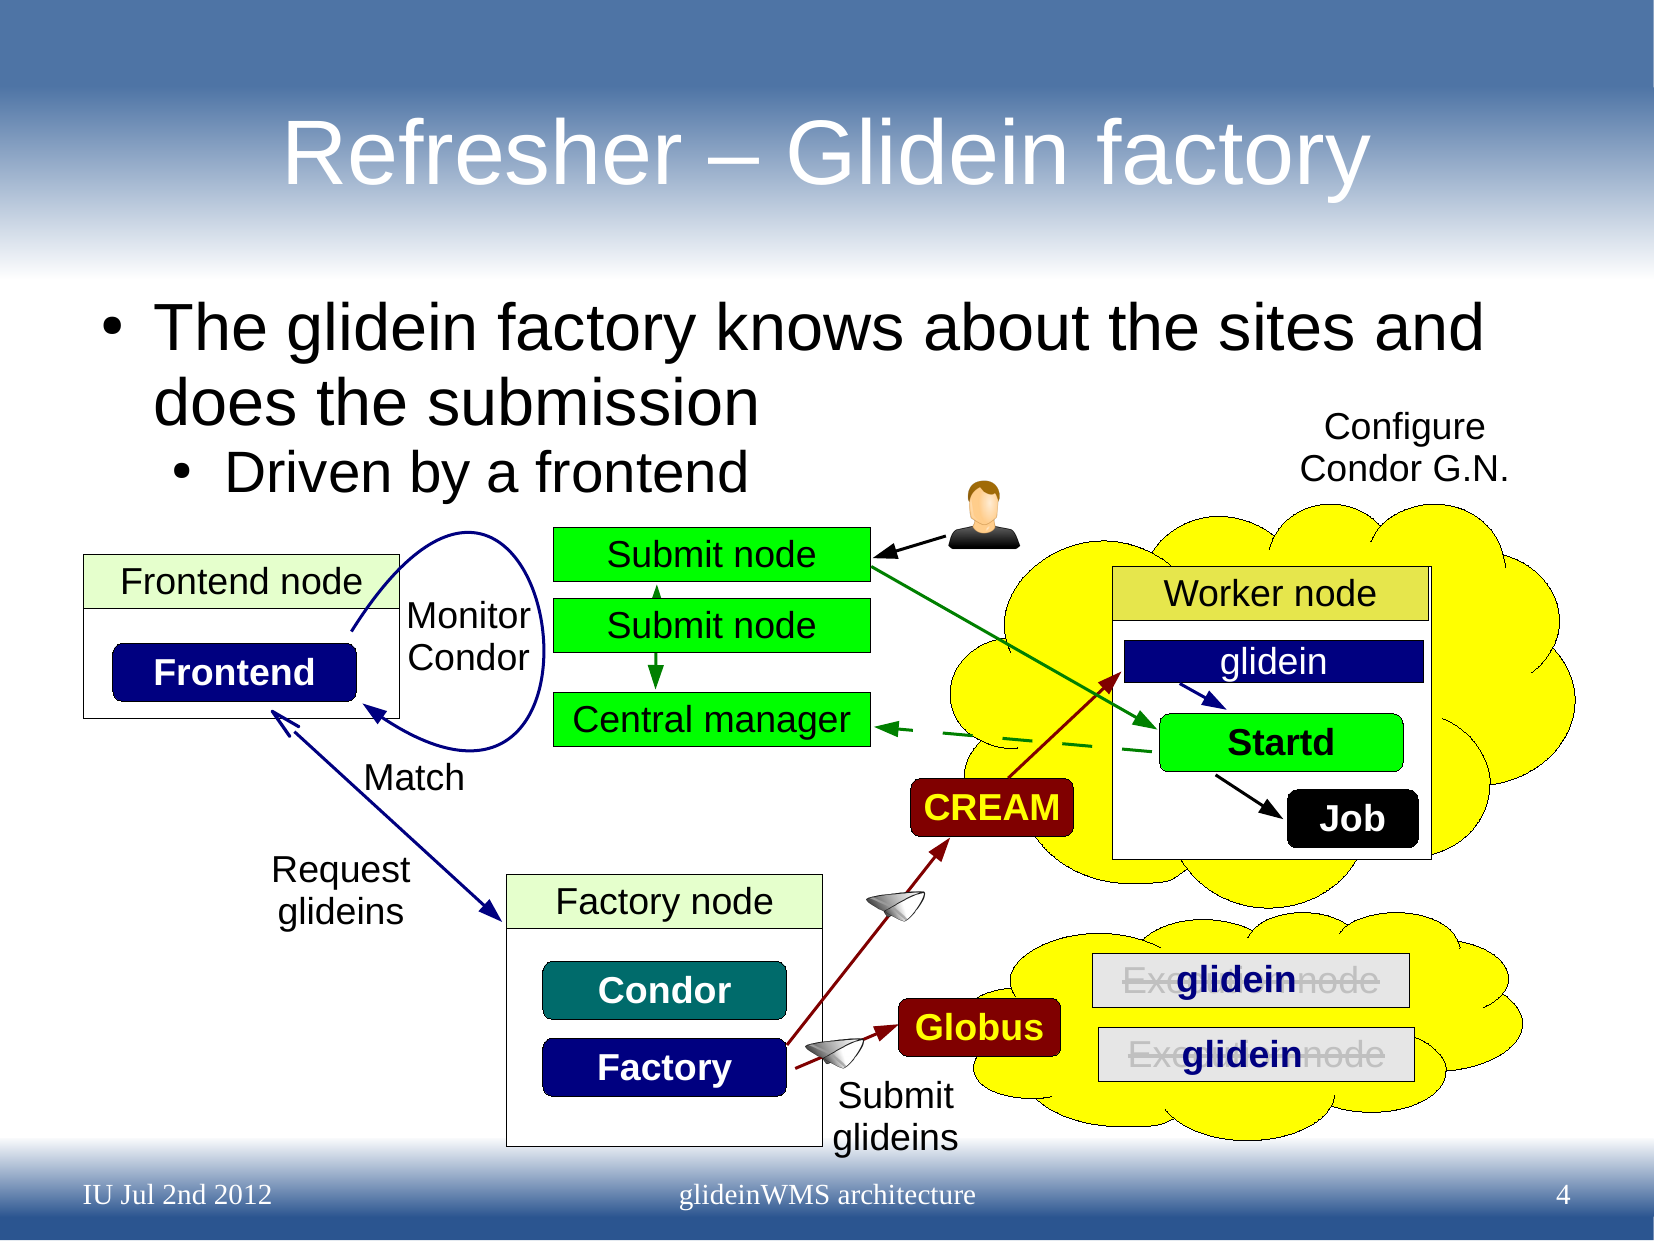

# Refresher – Glidein factory
The glidein factory knows about the sites and does the submission
Driven by a frontend
Configure
Condor G.N.
Submit node
Frontend node
Worker node
Monitor
Condor
Submit node
glidein
Frontend
Central manager
Startd
Match
CREAM
Job
Request
glideins
Factory node
glidein
Execution node
Condor
Globus
glidein
Execution node
Factory
Submit
glideins
IU Jul 2nd 2012
glideinWMS architecture
4